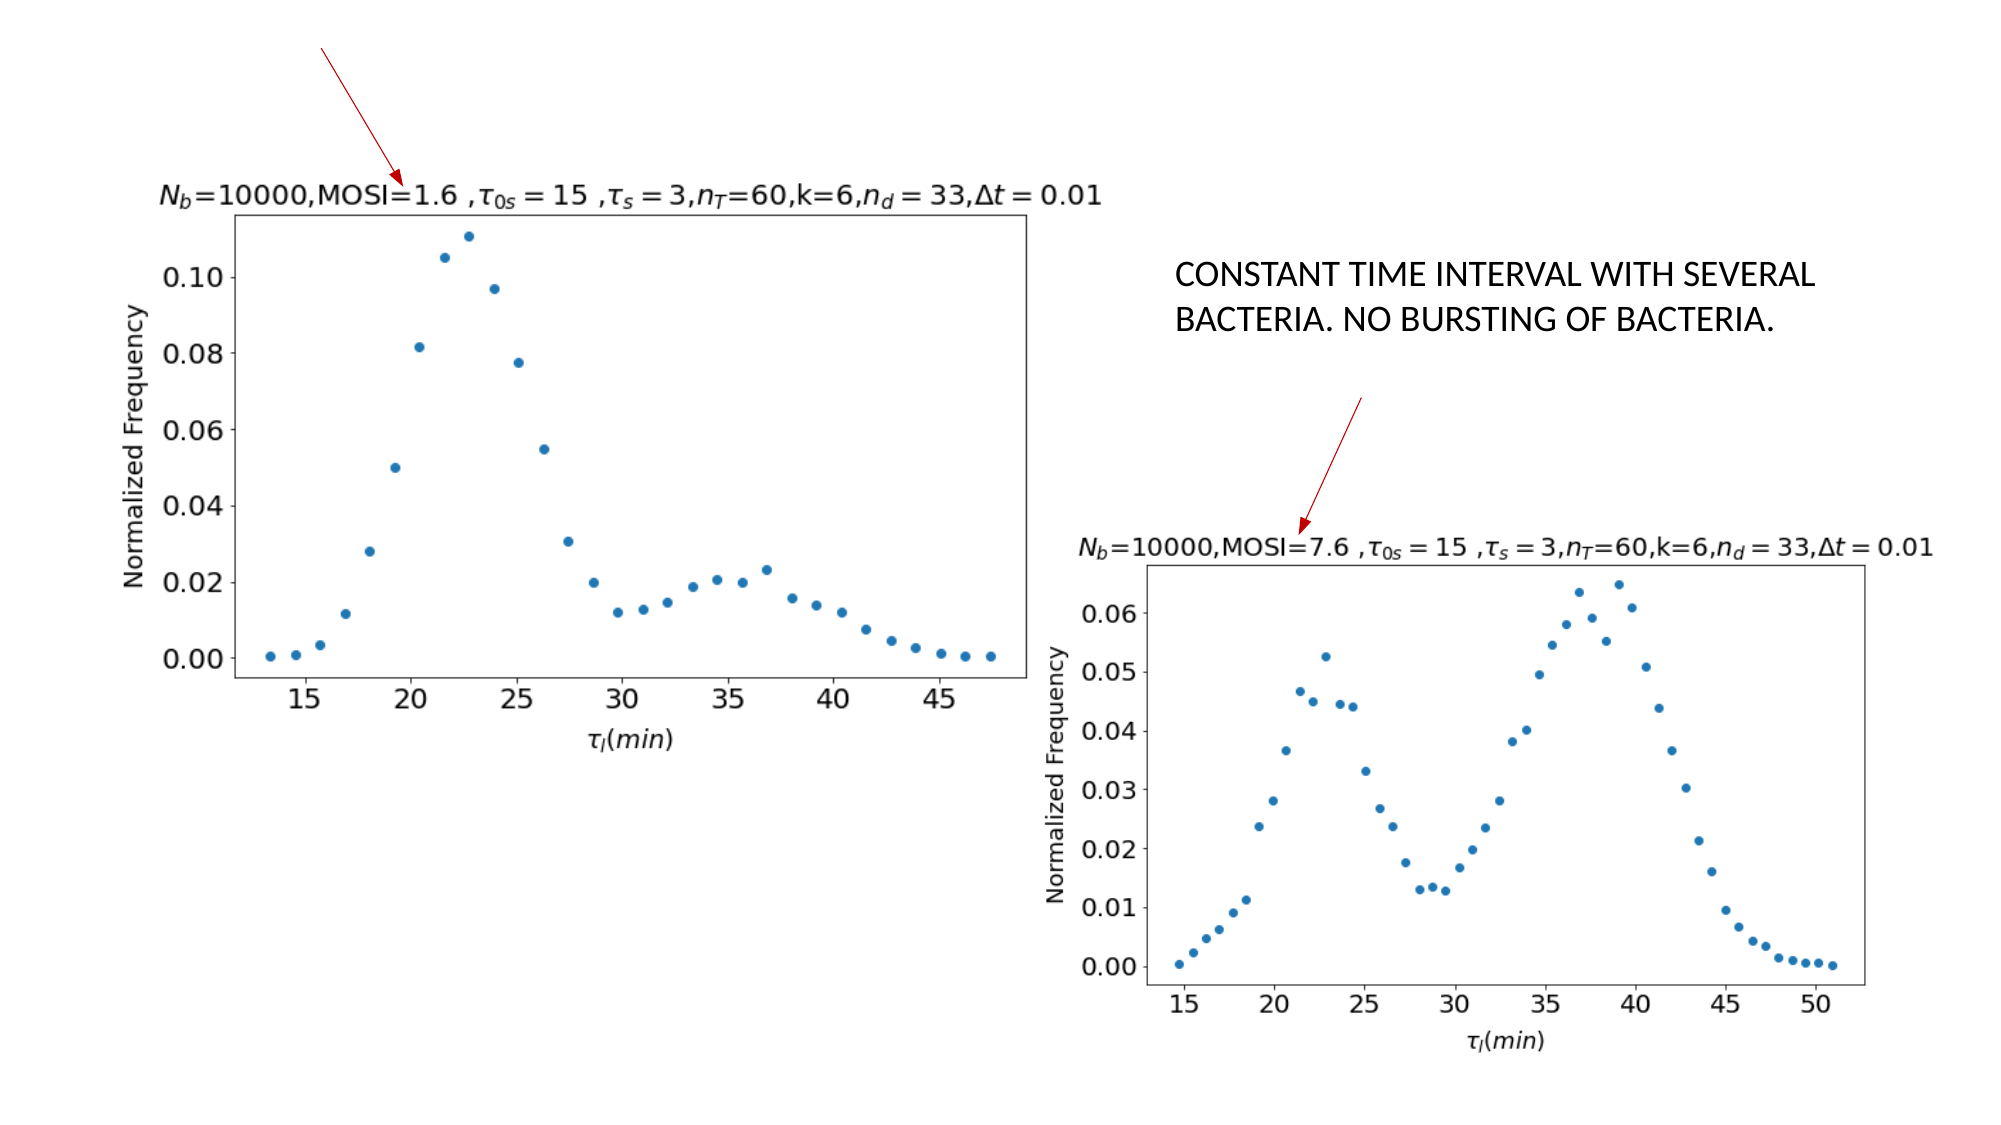

CONSTANT TIME INTERVAL WITH SEVERAL BACTERIA. NO BURSTING OF BACTERIA.